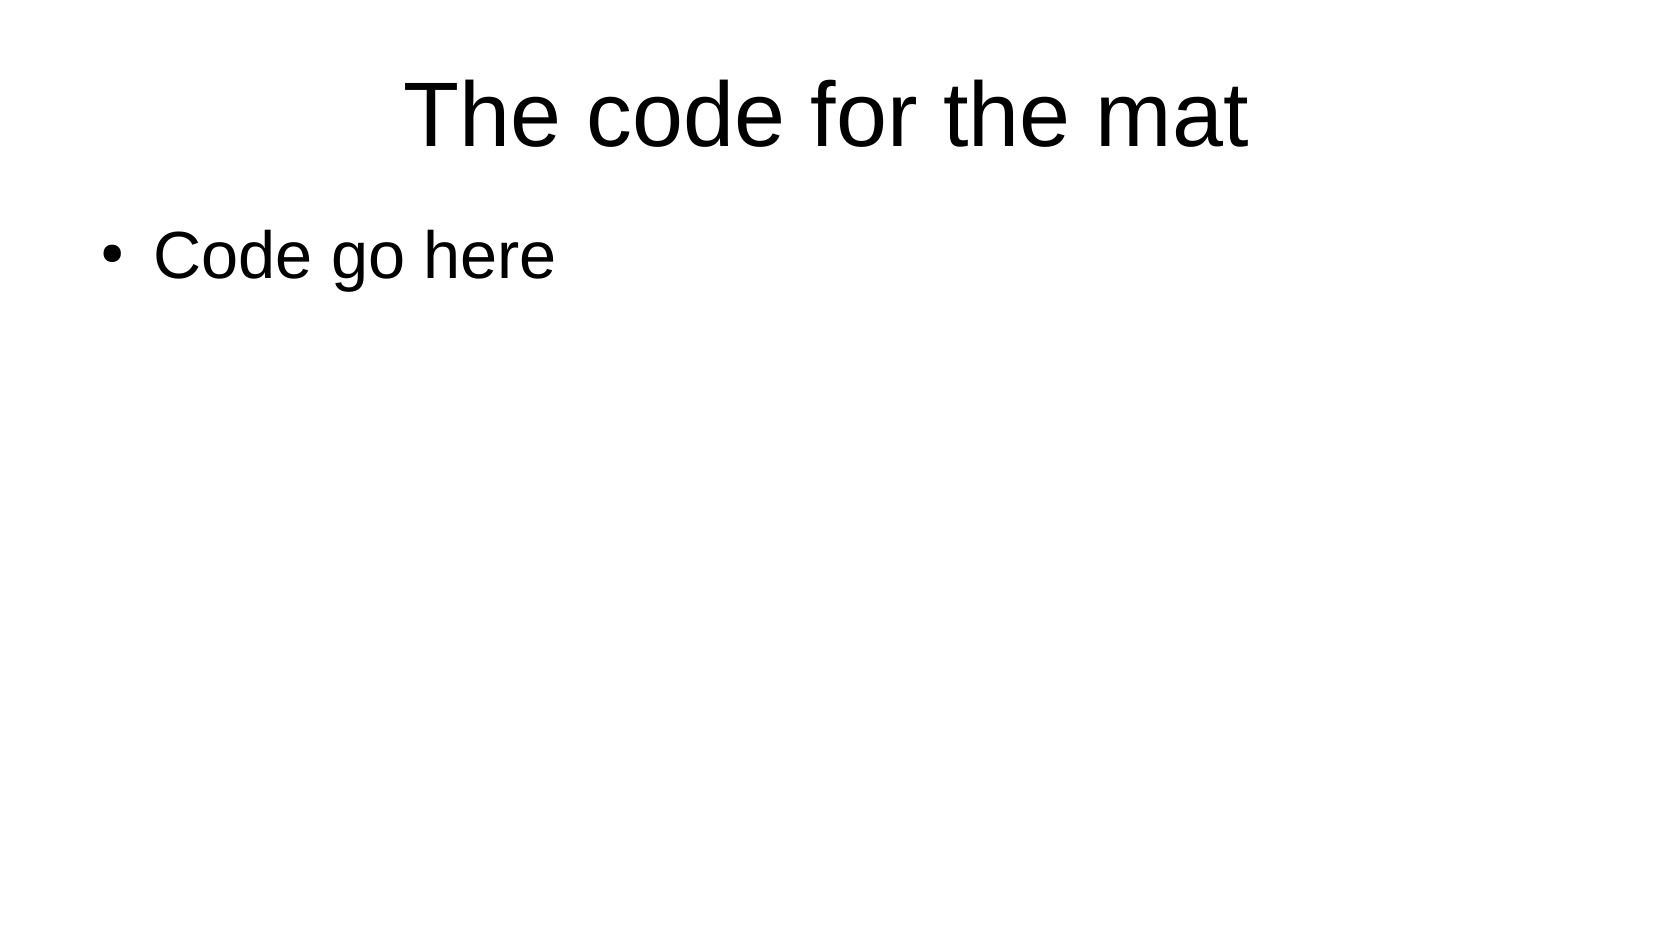

# The code for the mat
Code go here